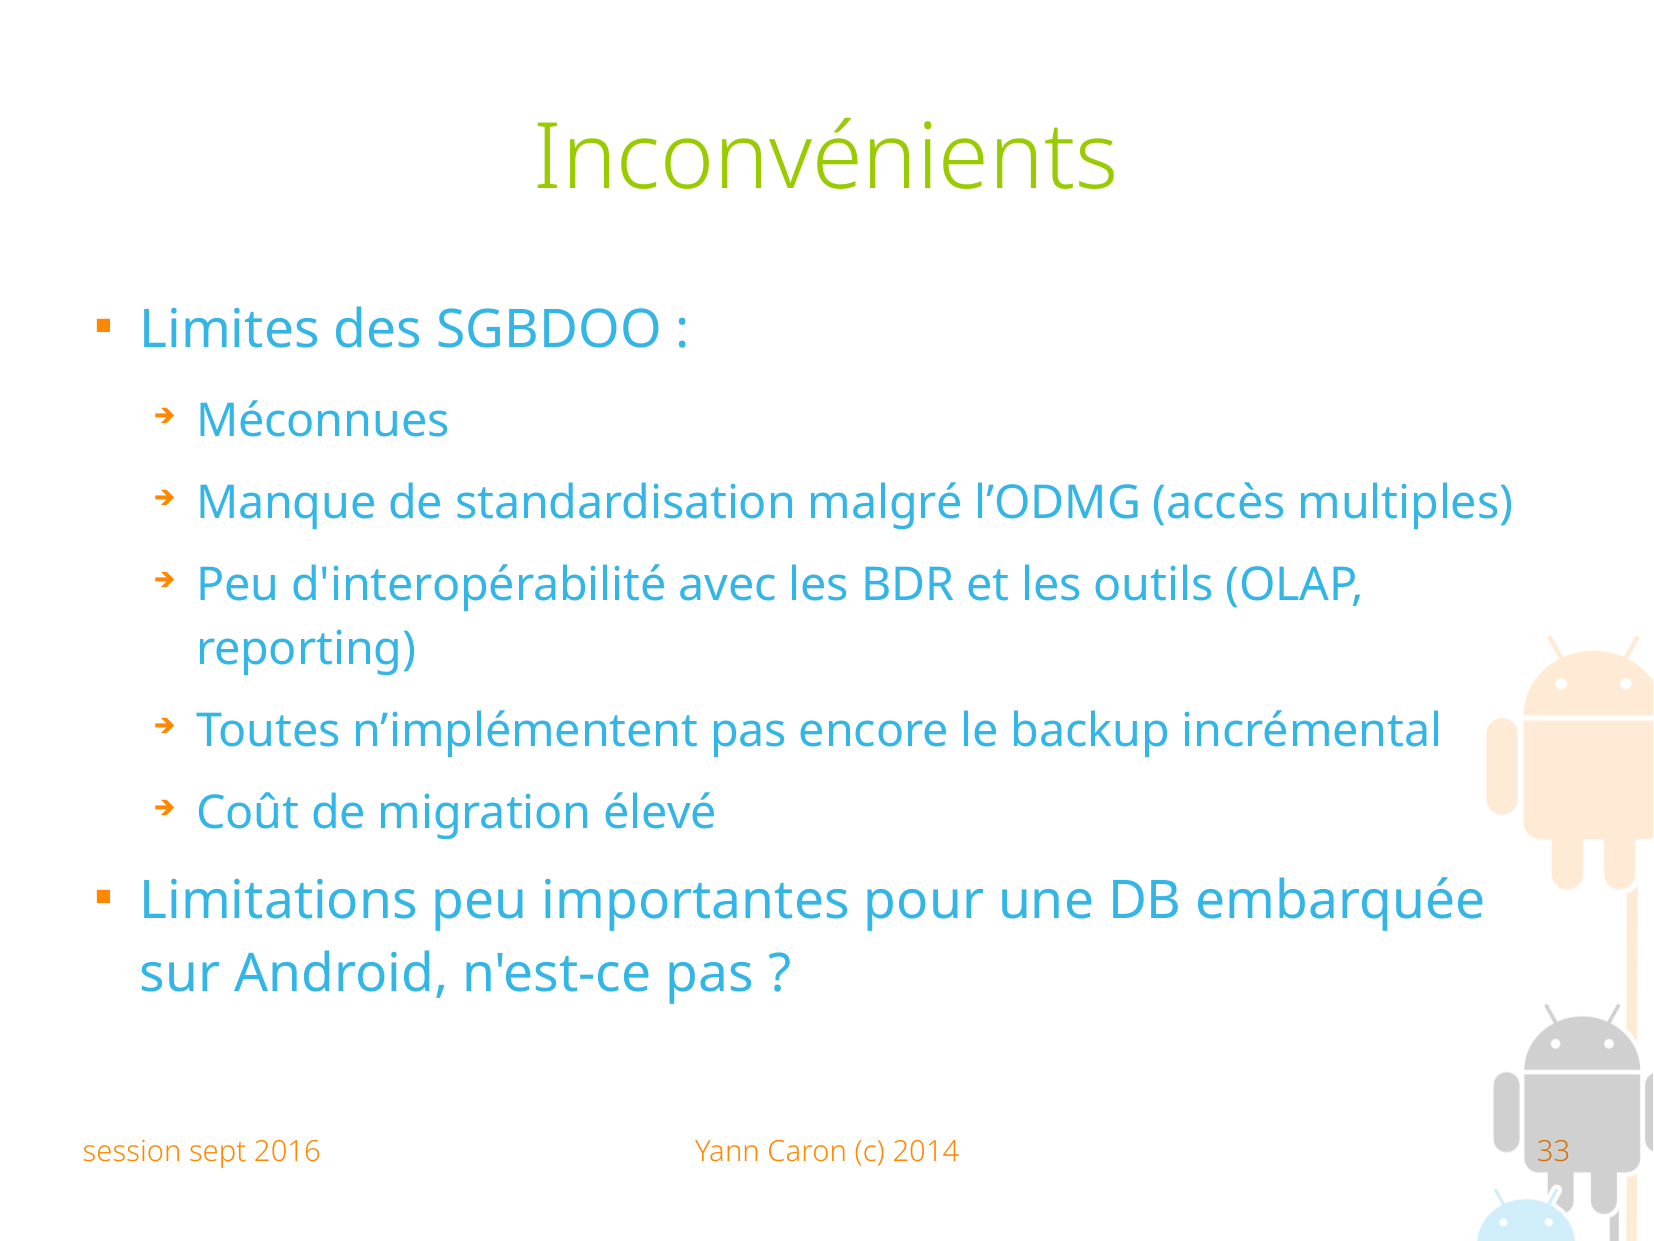

# Inconvénients
Limites des SGBDOO :
Méconnues
Manque de standardisation malgré l’ODMG (accès multiples)
Peu d'interopérabilité avec les BDR et les outils (OLAP, reporting)
Toutes n’implémentent pas encore le backup incrémental
Coût de migration élevé
Limitations peu importantes pour une DB embarquée sur Android, n'est-ce pas ?
session sept 2016
Yann Caron (c) 2014
33